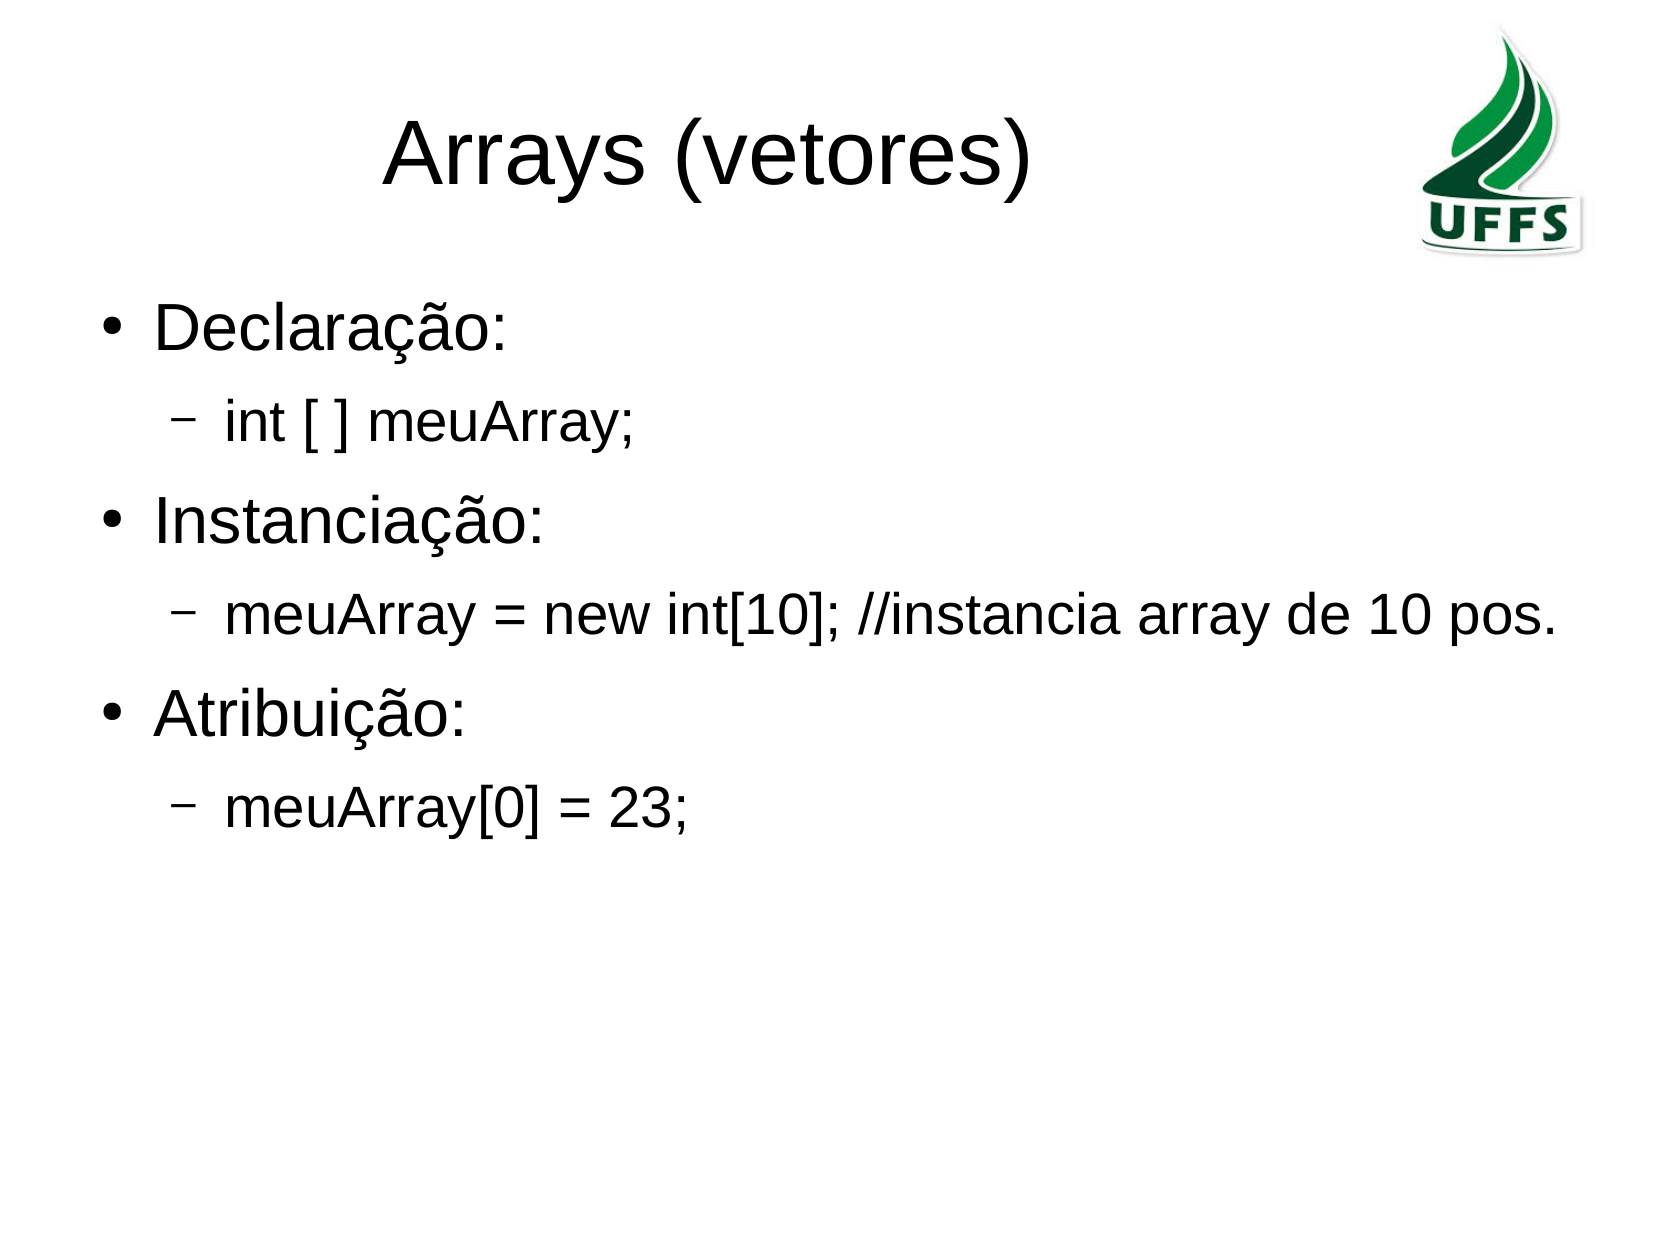

# Arrays (vetores)
Declaração:
int [ ] meuArray;
Instanciação:
meuArray = new int[10]; //instancia array de 10 pos.
Atribuição:
meuArray[0] = 23;